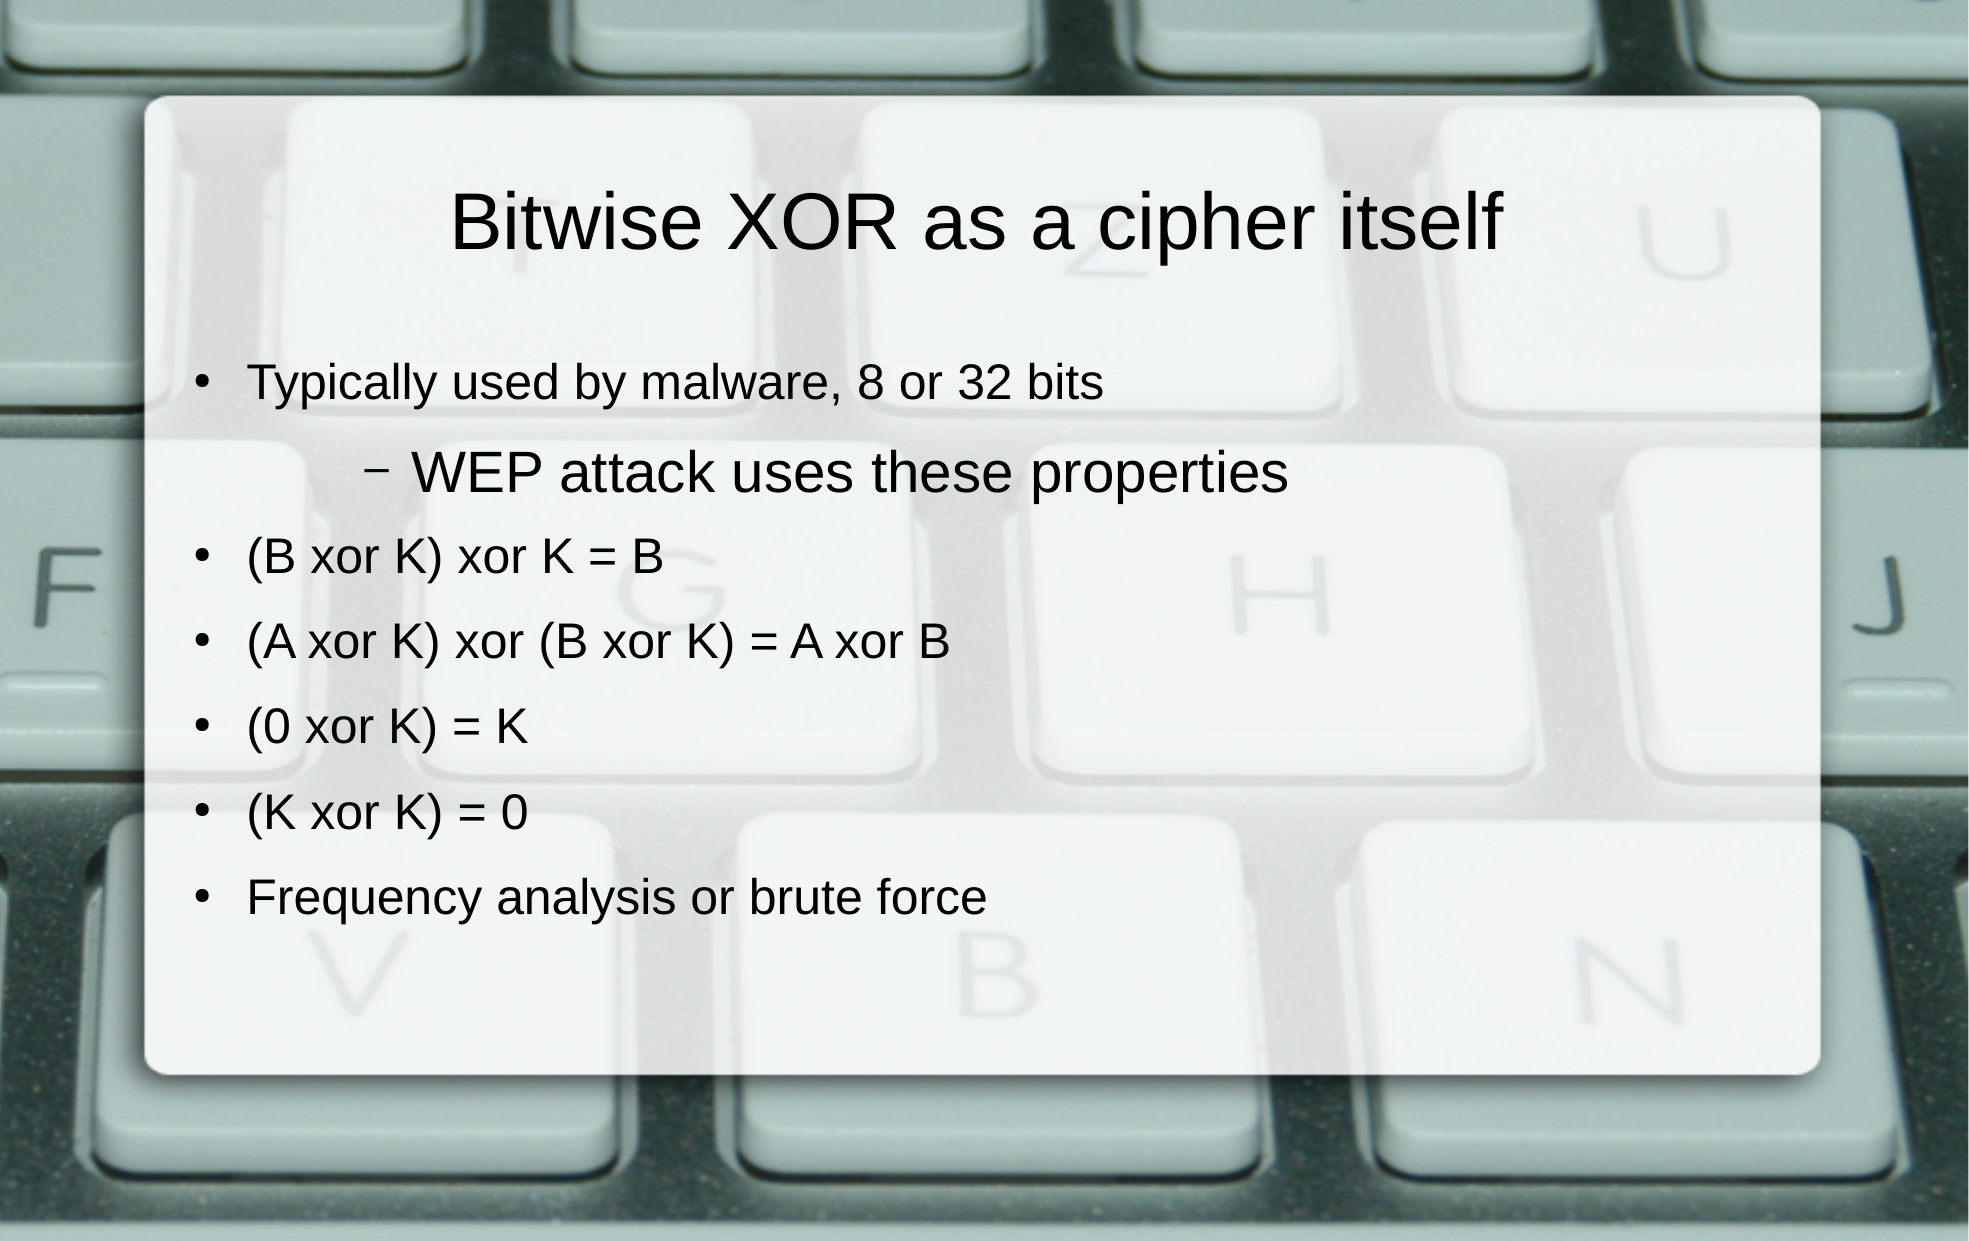

# Bitwise XOR as a cipher itself
Typically used by malware, 8 or 32 bits
WEP attack uses these properties
(B xor K) xor K = B
(A xor K) xor (B xor K) = A xor B
(0 xor K) = K
(K xor K) = 0
Frequency analysis or brute force